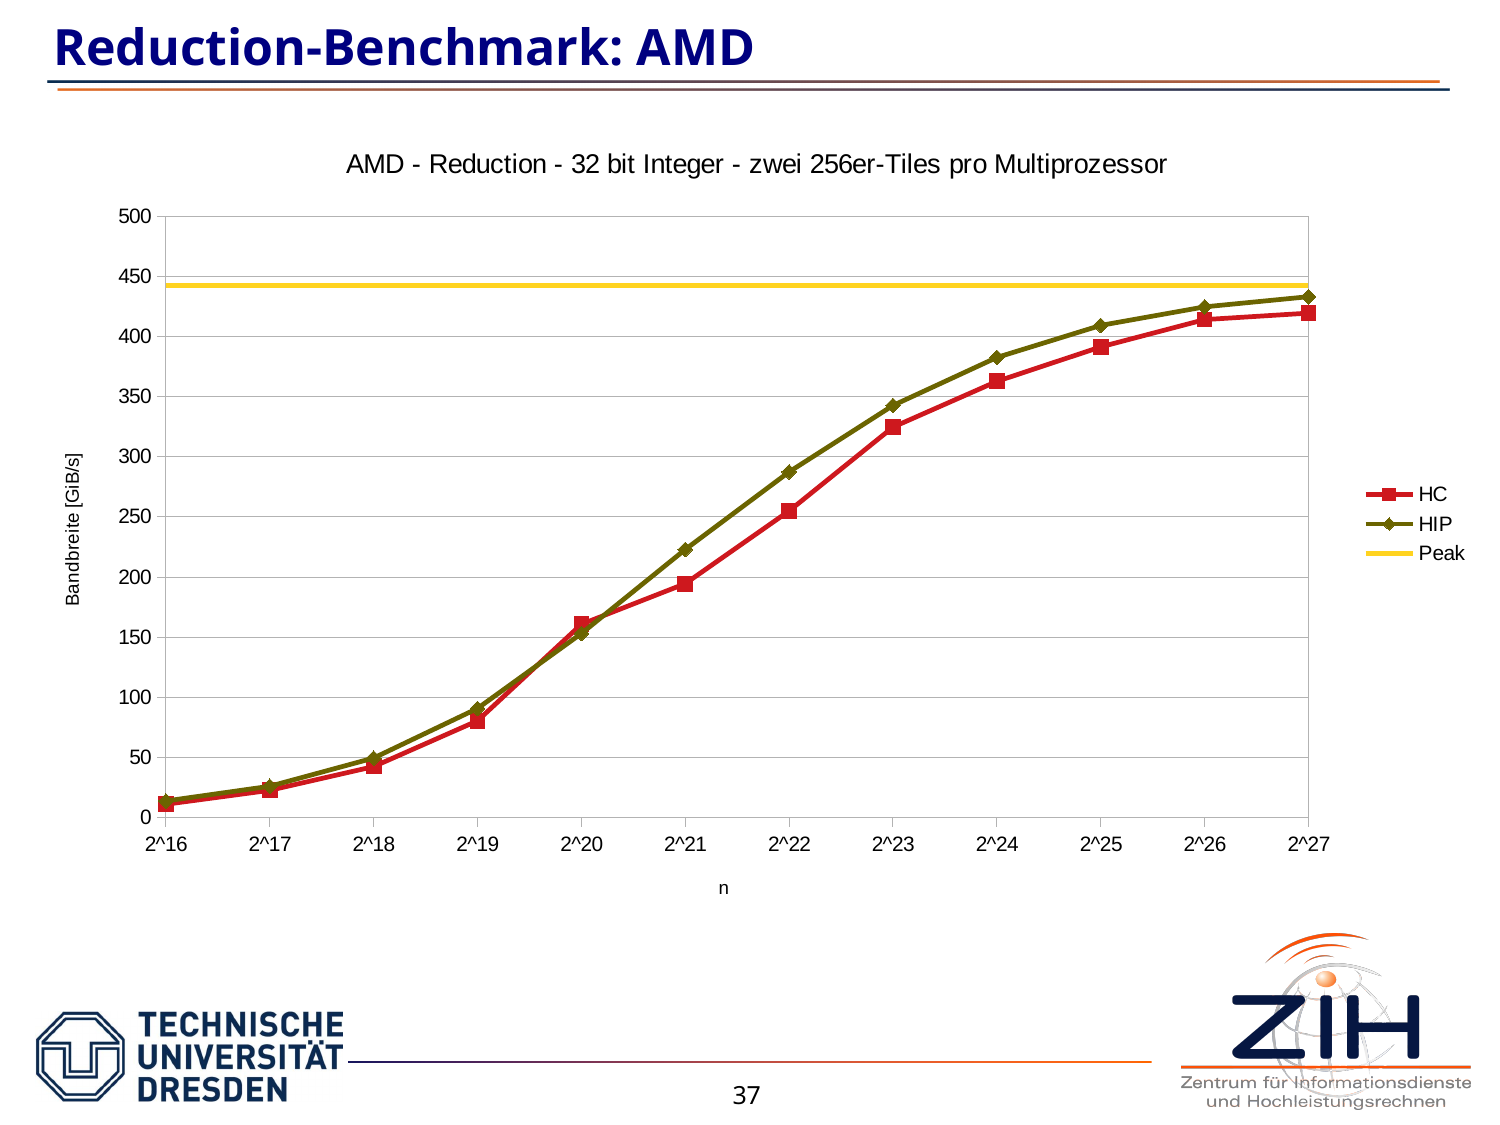

# Reduction-Benchmark: AMD
### Chart: AMD - Reduction - 32 bit Integer - zwei 256er-Tiles pro Multiprozessor
| Category | HC | HIP | Peak |
|---|---|---|---|
| 2^16 | 11.0469 | 13.8232 | 442.267 |
| 2^17 | 22.667 | 26.0205 | 442.267 |
| 2^18 | 42.3667 | 49.4938 | 442.267 |
| 2^19 | 80.5049 | 90.7387 | 442.267 |
| 2^20 | 160.707 | 153.027 | 442.267 |
| 2^21 | 194.496 | 222.917 | 442.267 |
| 2^22 | 254.977 | 287.414 | 442.267 |
| 2^23 | 324.608 | 342.633 | 442.267 |
| 2^24 | 362.655 | 382.572 | 442.267 |
| 2^25 | 391.354 | 409.182 | 442.267 |
| 2^26 | 414.02 | 424.621 | 442.267 |
| 2^27 | 419.428 | 433.044 | 442.267 |37